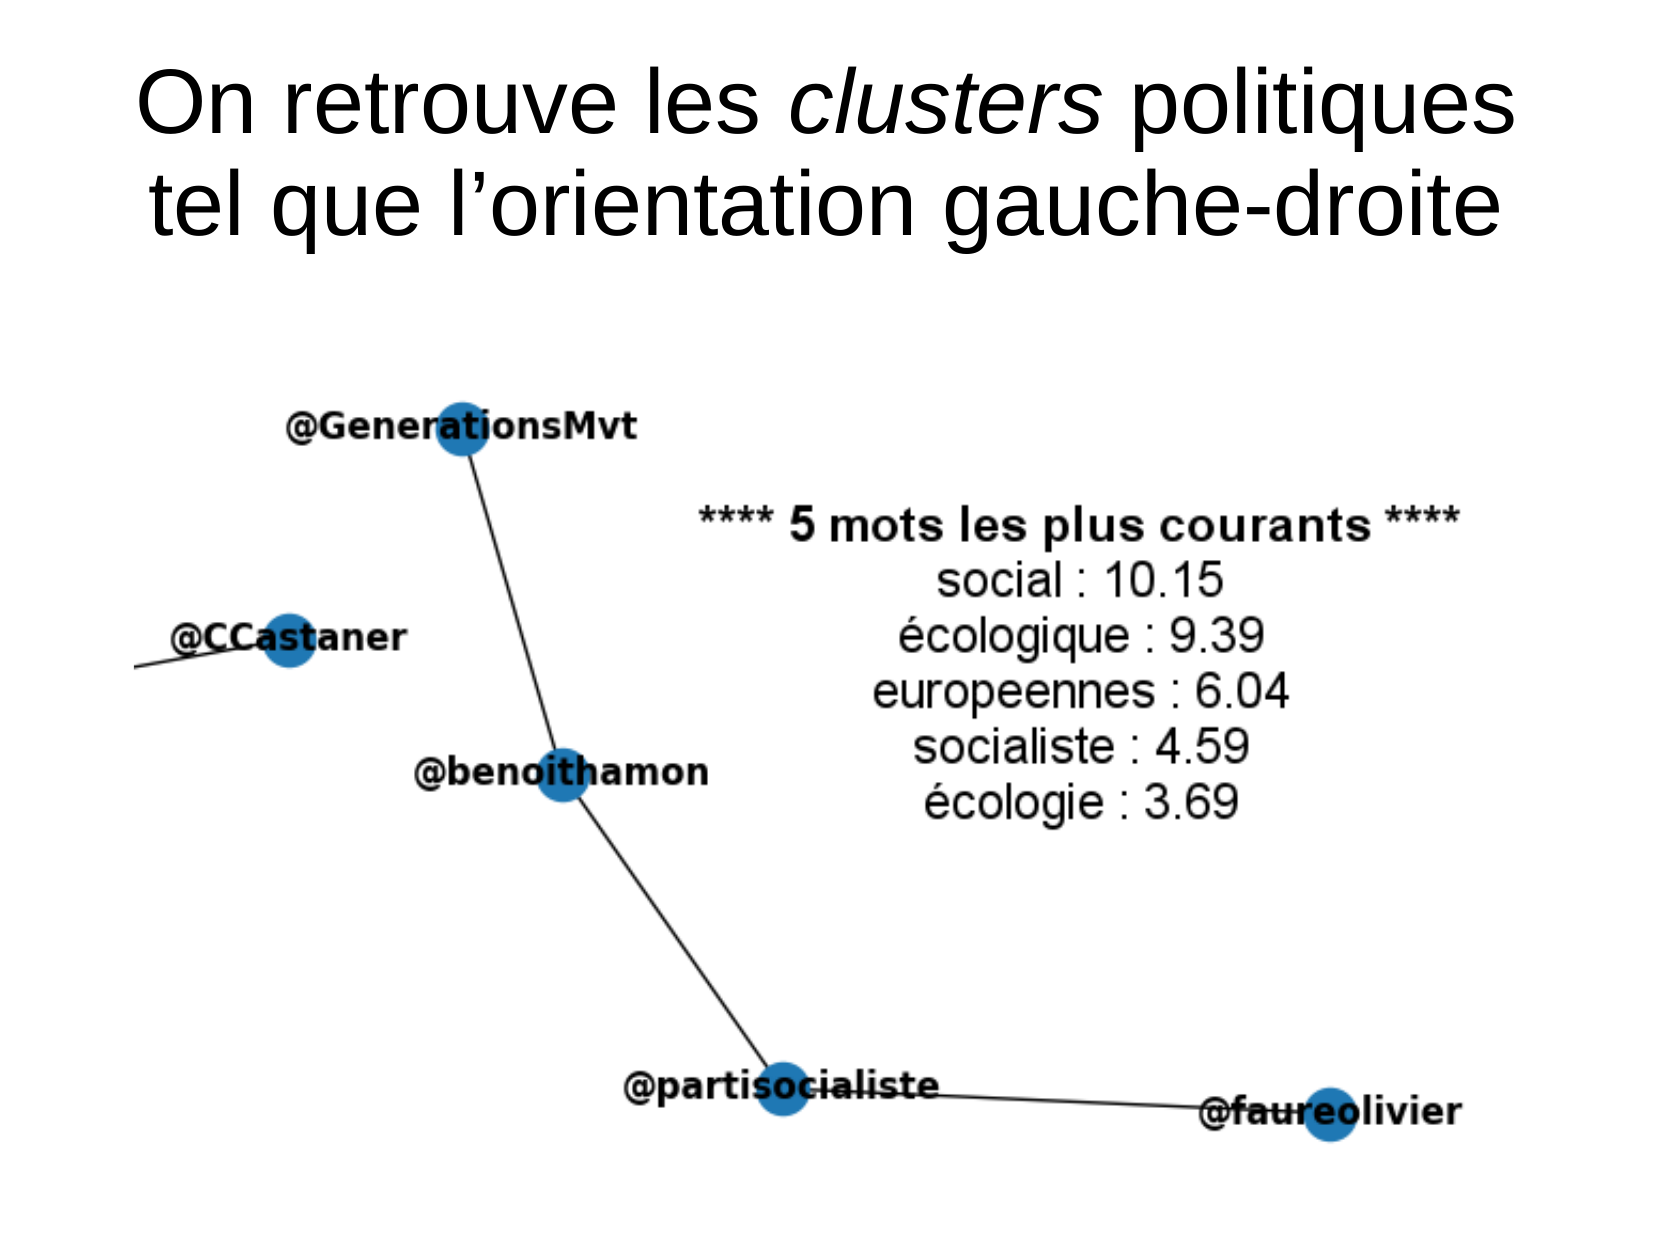

# On retrouve les clusters politiques tel que l’orientation gauche-droite